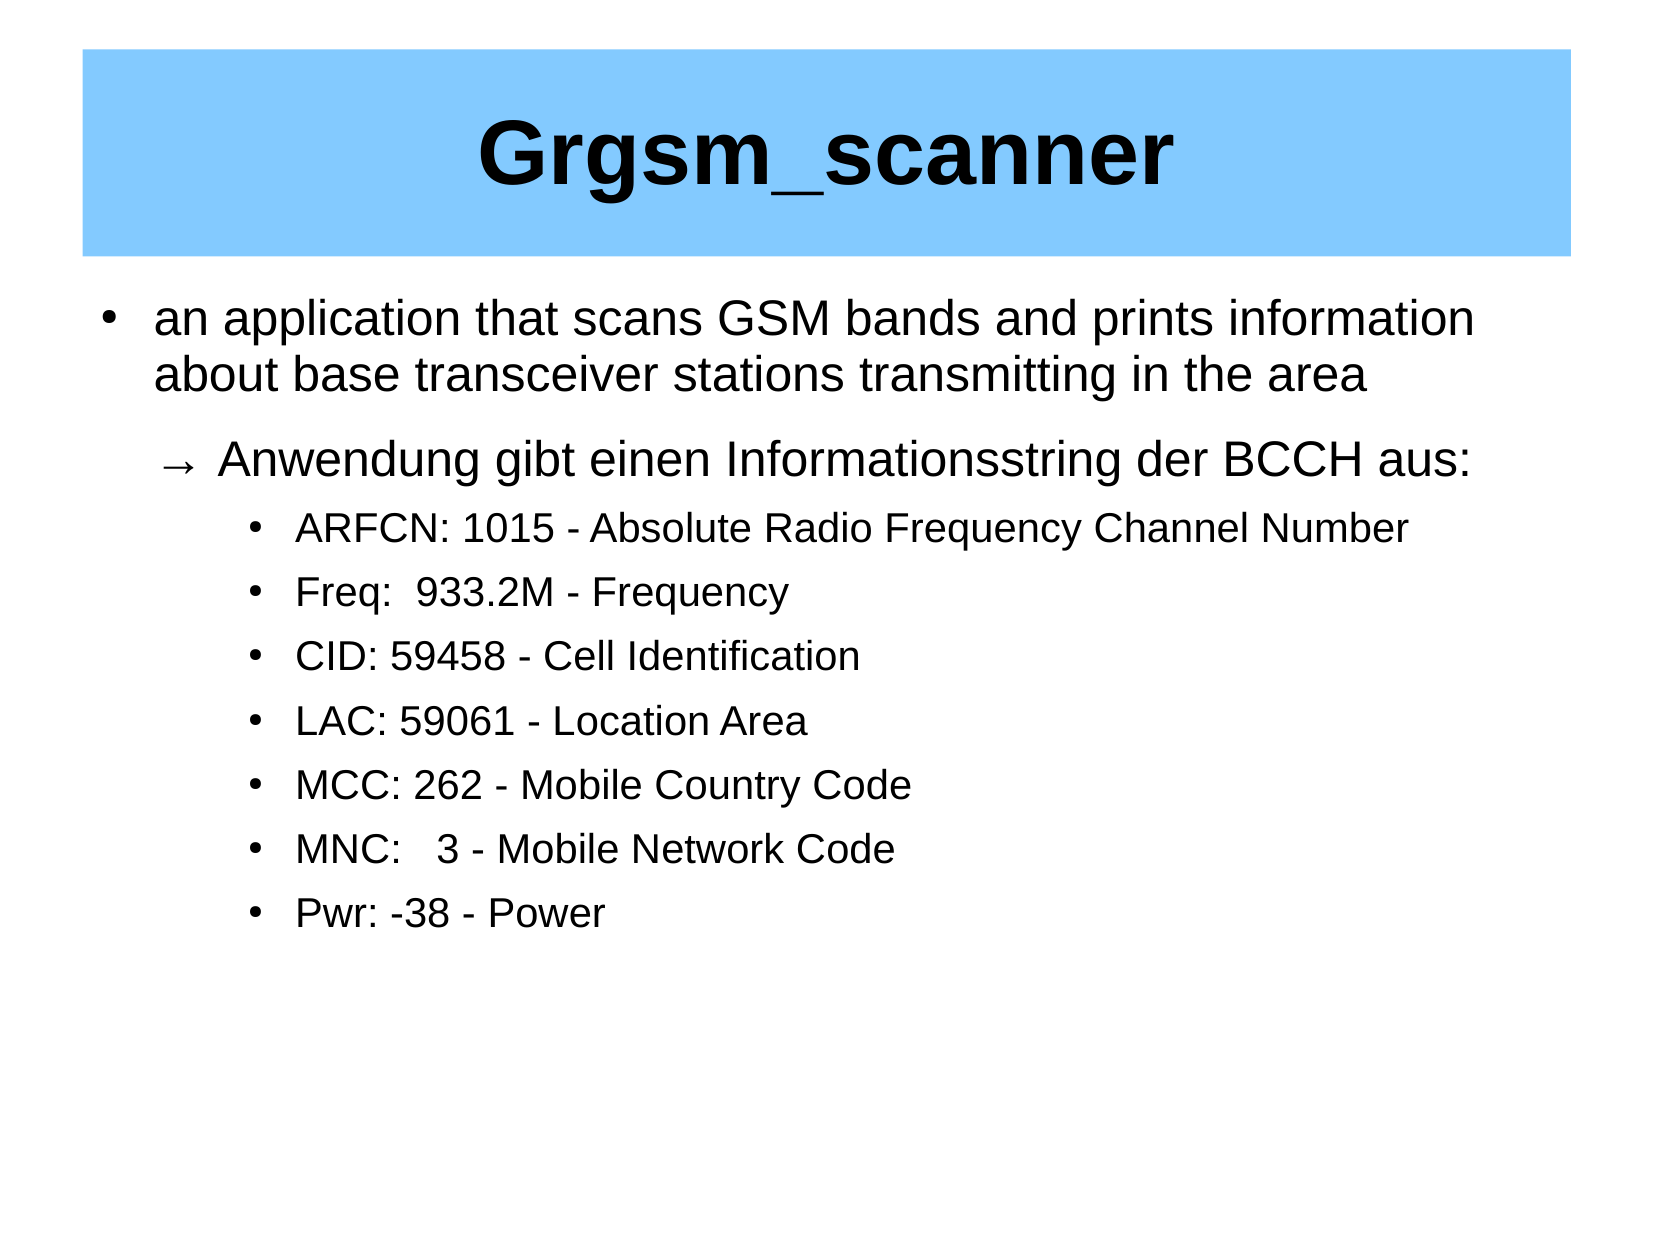

# Grgsm_scanner
an application that scans GSM bands and prints information about base transceiver stations transmitting in the area
→ Anwendung gibt einen Informationsstring der BCCH aus:
ARFCN: 1015 - Absolute Radio Frequency Channel Number
Freq: 933.2M - Frequency
CID: 59458 - Cell Identification
LAC: 59061 - Location Area
MCC: 262 - Mobile Country Code
MNC: 3 - Mobile Network Code
Pwr: -38 - Power